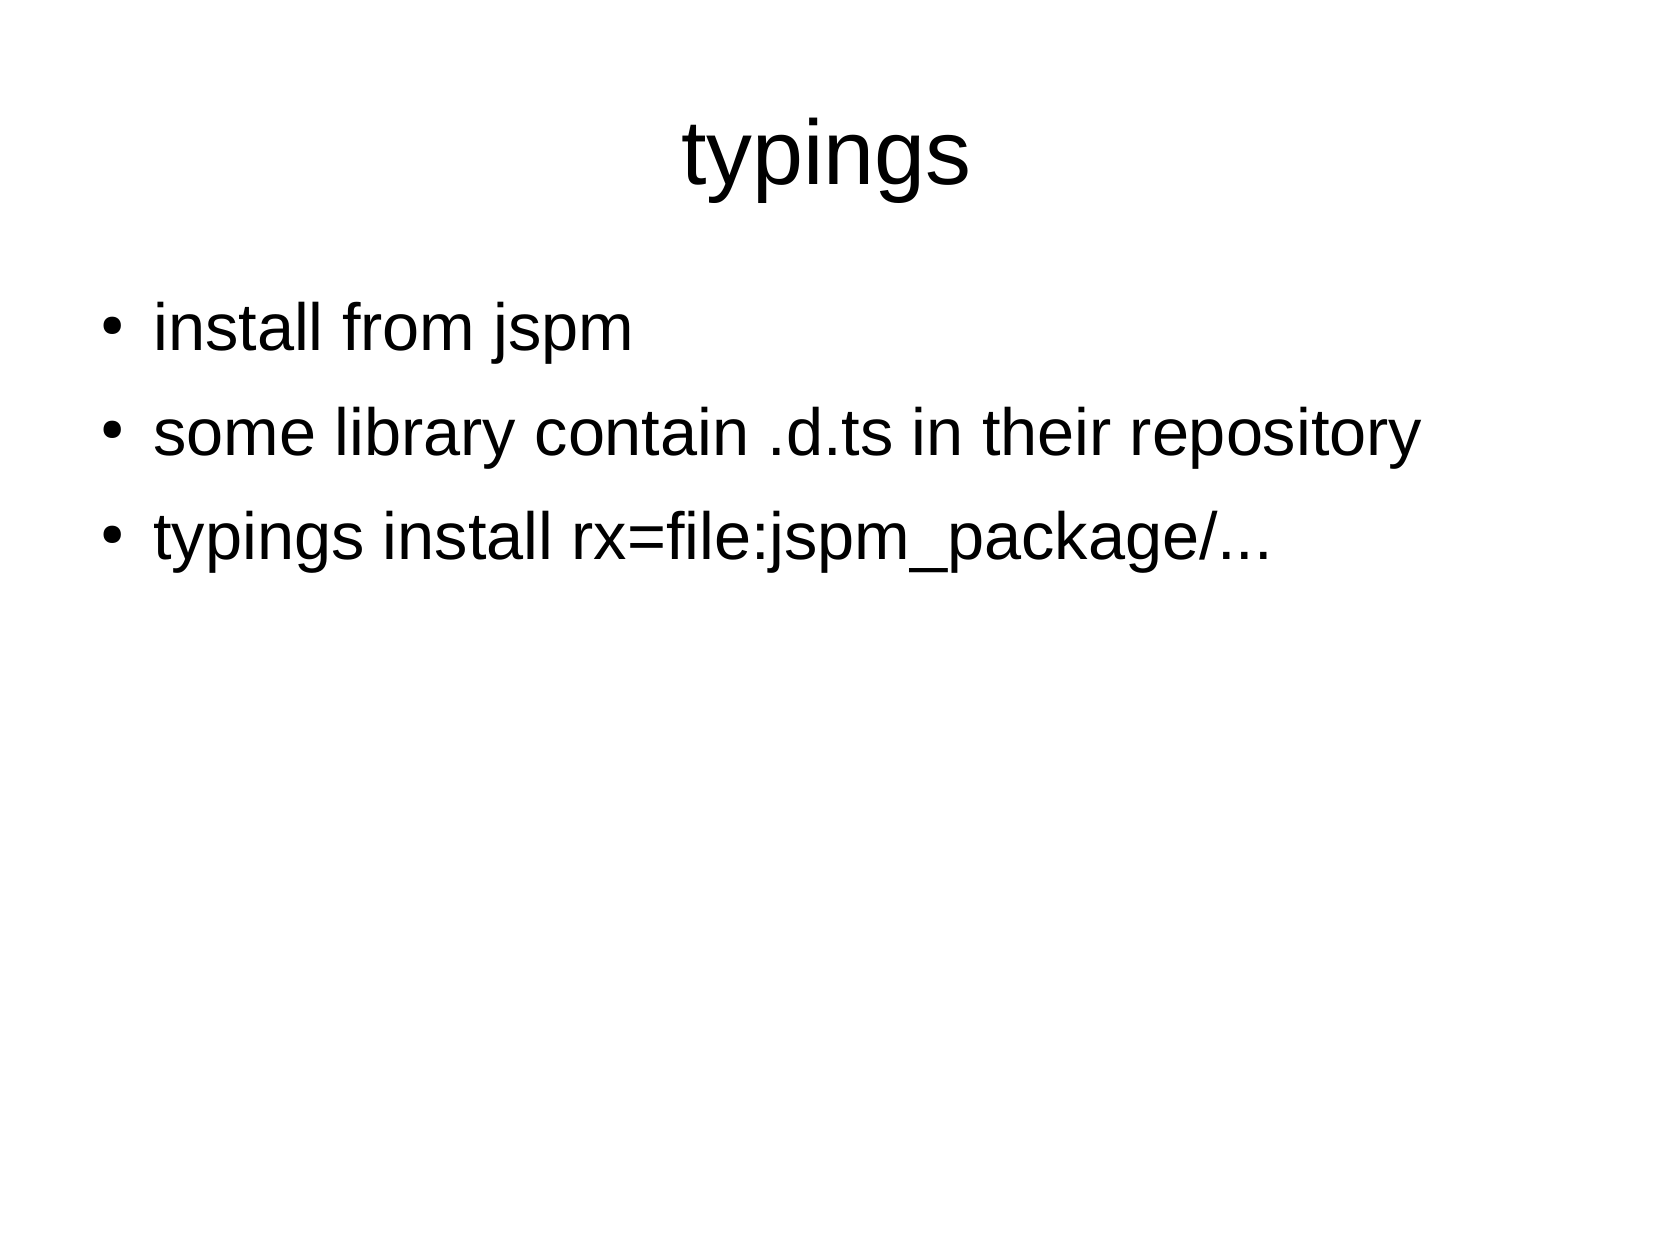

# typings
install from jspm
some library contain .d.ts in their repository
typings install rx=file:jspm_package/...